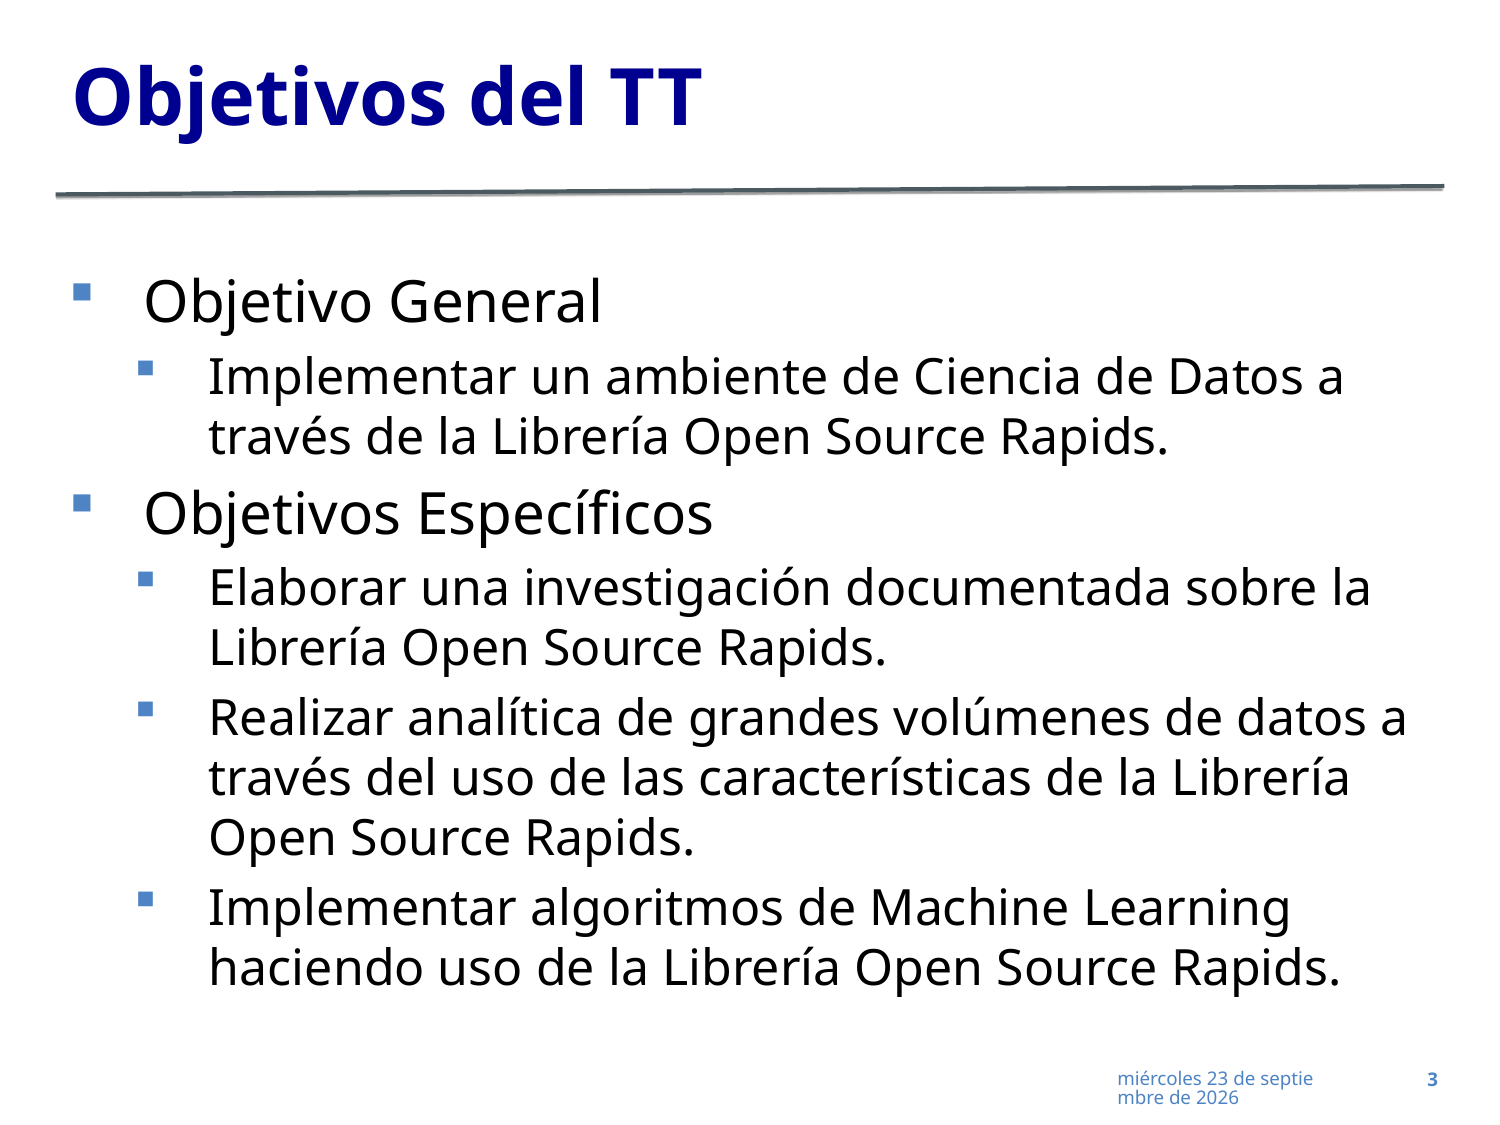

# Objetivos del TT
Objetivo General
Implementar un ambiente de Ciencia de Datos a través de la Librería Open Source Rapids.
Objetivos Específicos
Elaborar una investigación documentada sobre la Librería Open Source Rapids.
Realizar analítica de grandes volúmenes de datos a través del uso de las características de la Librería Open Source Rapids.
Implementar algoritmos de Machine Learning haciendo uso de la Librería Open Source Rapids.